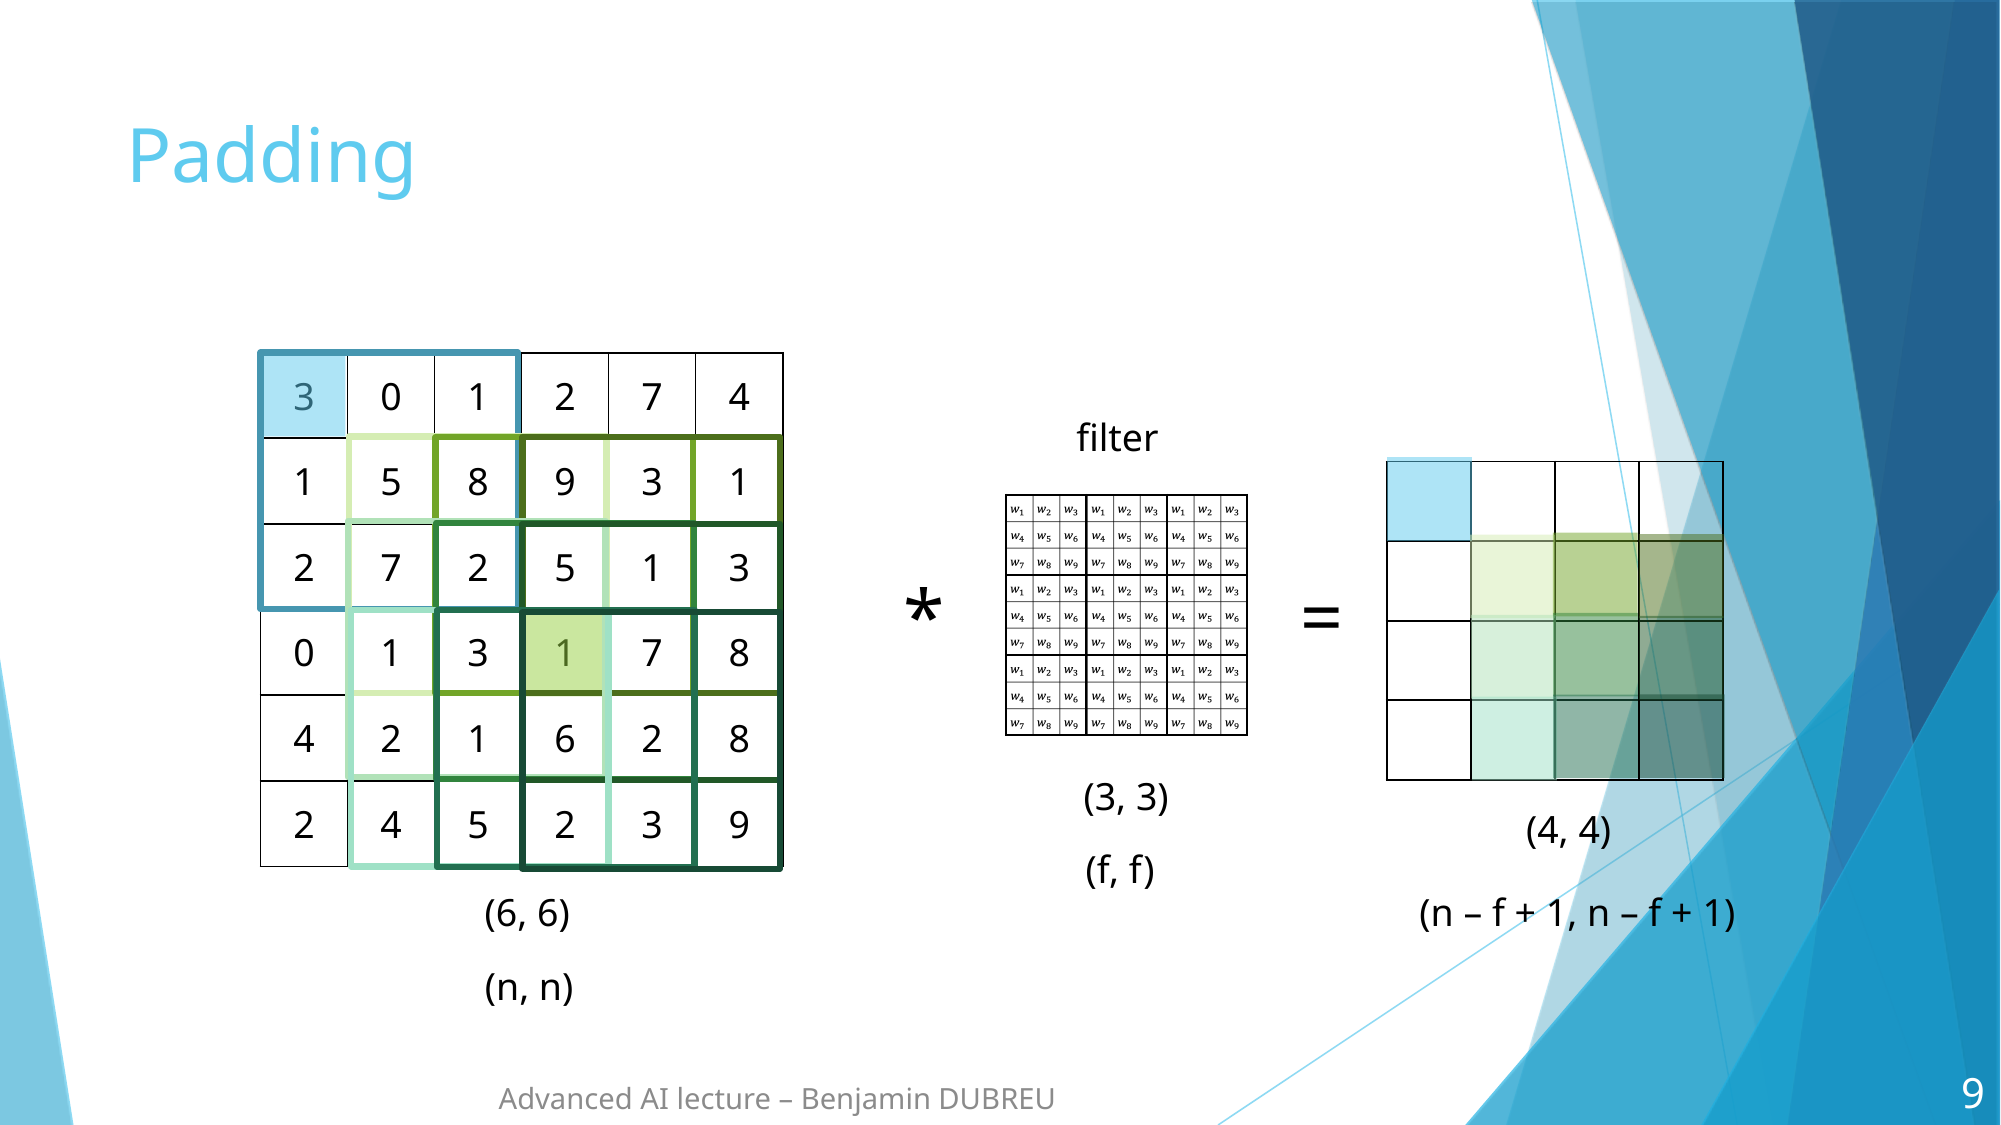

# Padding
| 3 | 0 | 1 | 2 | 7 | 4 |
| --- | --- | --- | --- | --- | --- |
| 1 | 5 | 8 | 9 | 3 | 1 |
| 2 | 7 | 2 | 5 | 1 | 3 |
| 0 | 1 | 3 | 1 | 7 | 8 |
| 4 | 2 | 1 | 6 | 2 | 8 |
| 2 | 4 | 5 | 2 | 3 | 9 |
filter
| | | | |
| --- | --- | --- | --- |
| | | | |
| | | | |
| | | | |
| | | |
| --- | --- | --- |
| | | |
| | | |
| | | |
| --- | --- | --- |
| | | |
| | | |
*
=
(3, 3)
(4, 4)
(f, f)
(6, 6)
(n – f + 1, n – f + 1)
(n, n)
Advanced AI lecture – Benjamin DUBREU